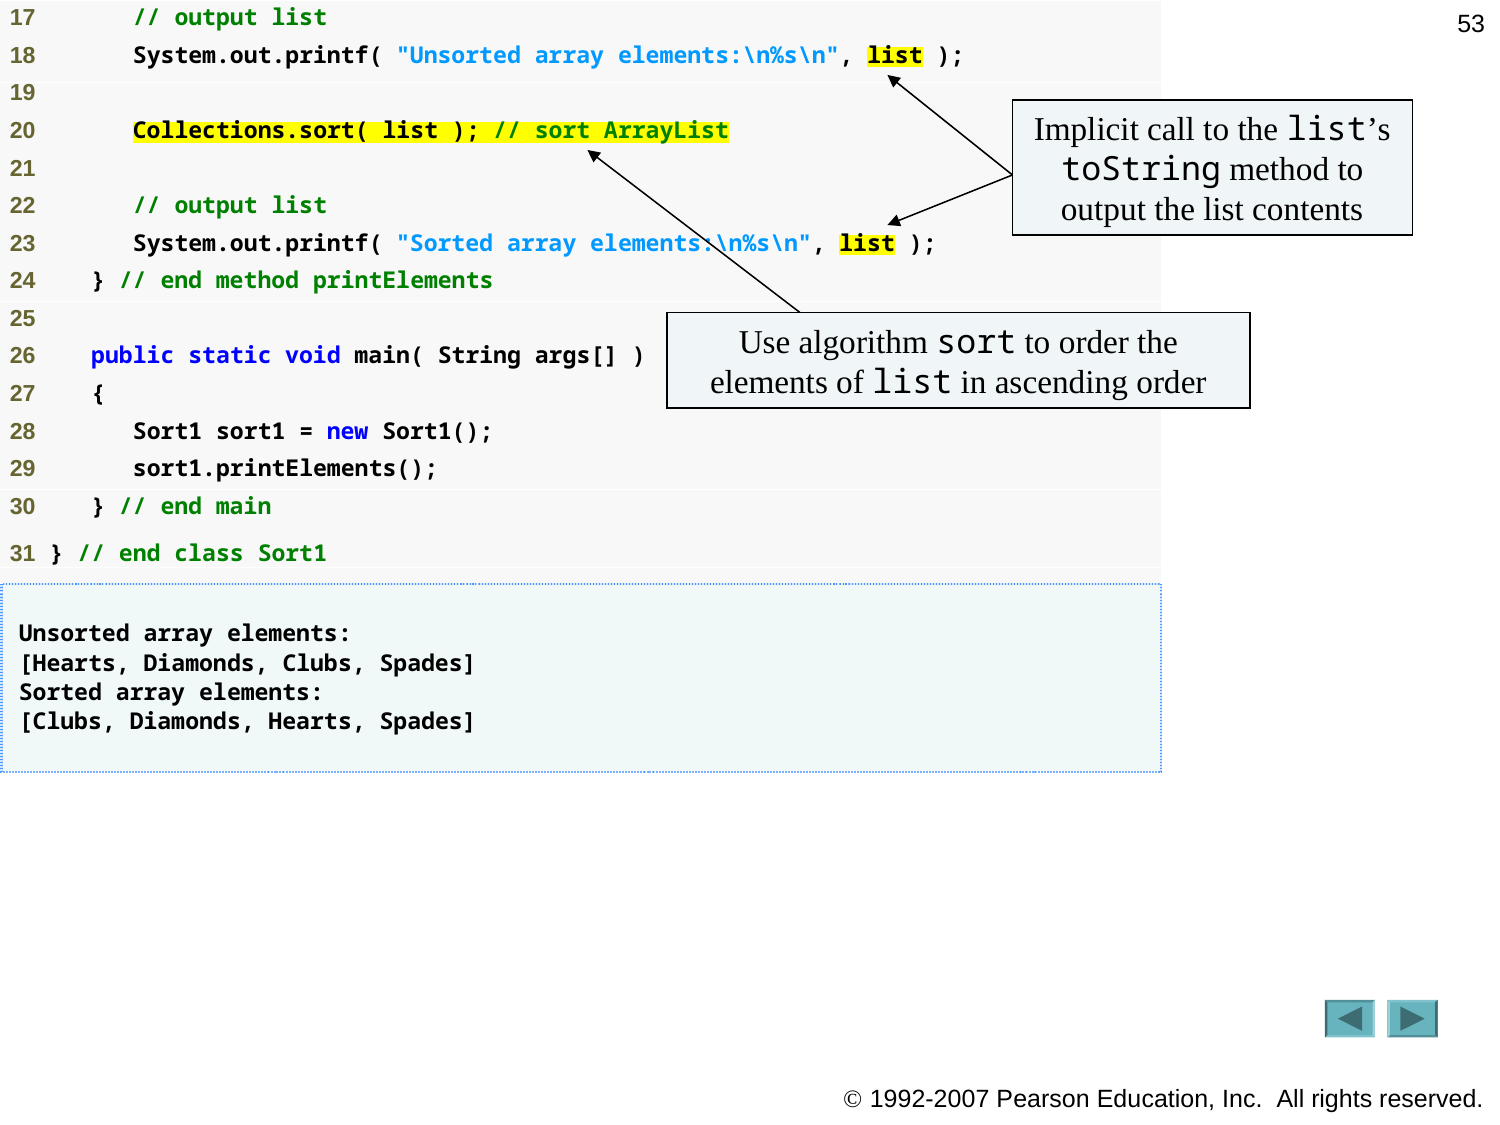

#
Implicit call to the list’s toString method to output the list contents
Use algorithm sort to order the elements of list in ascending order